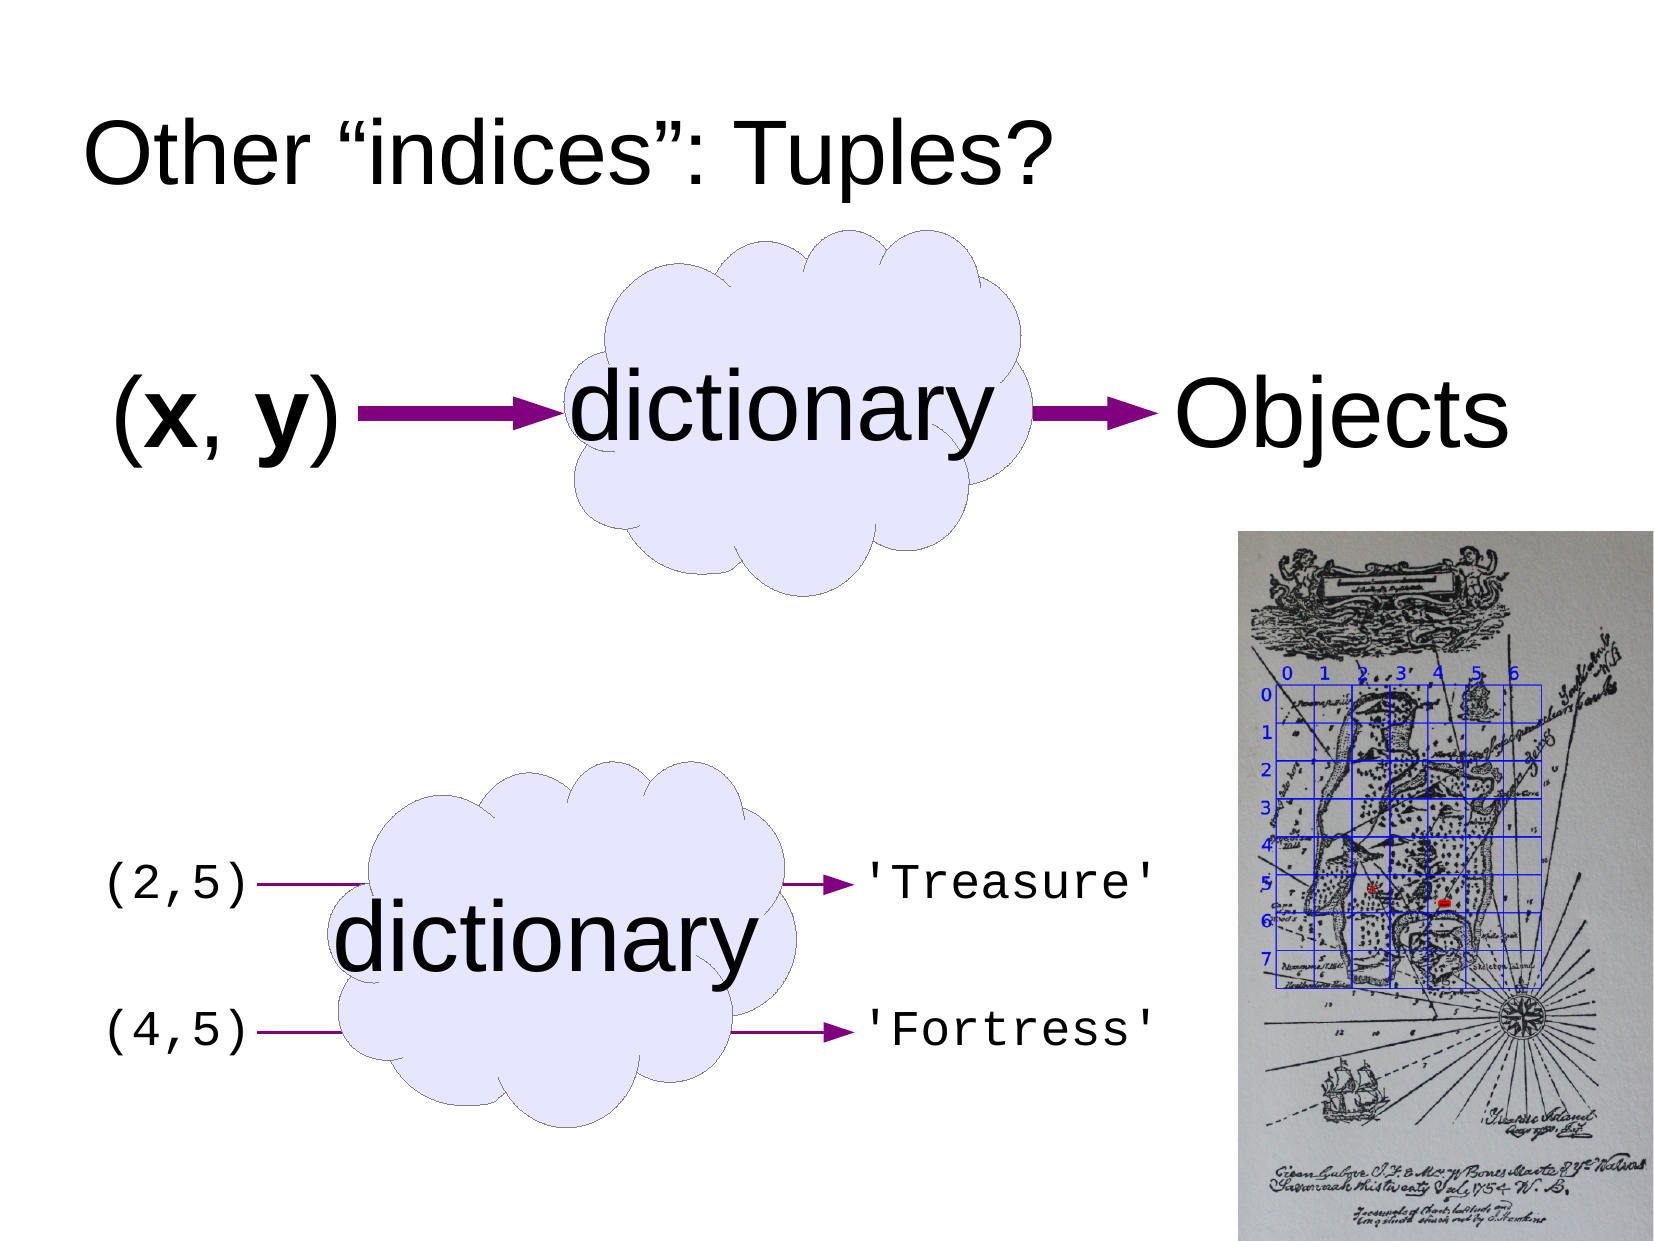

# Other “indices”: Tuples?
dictionary
(x, y)
Objects
dictionary
(2,5)
'Treasure'
(4,5)
'Fortress'
384